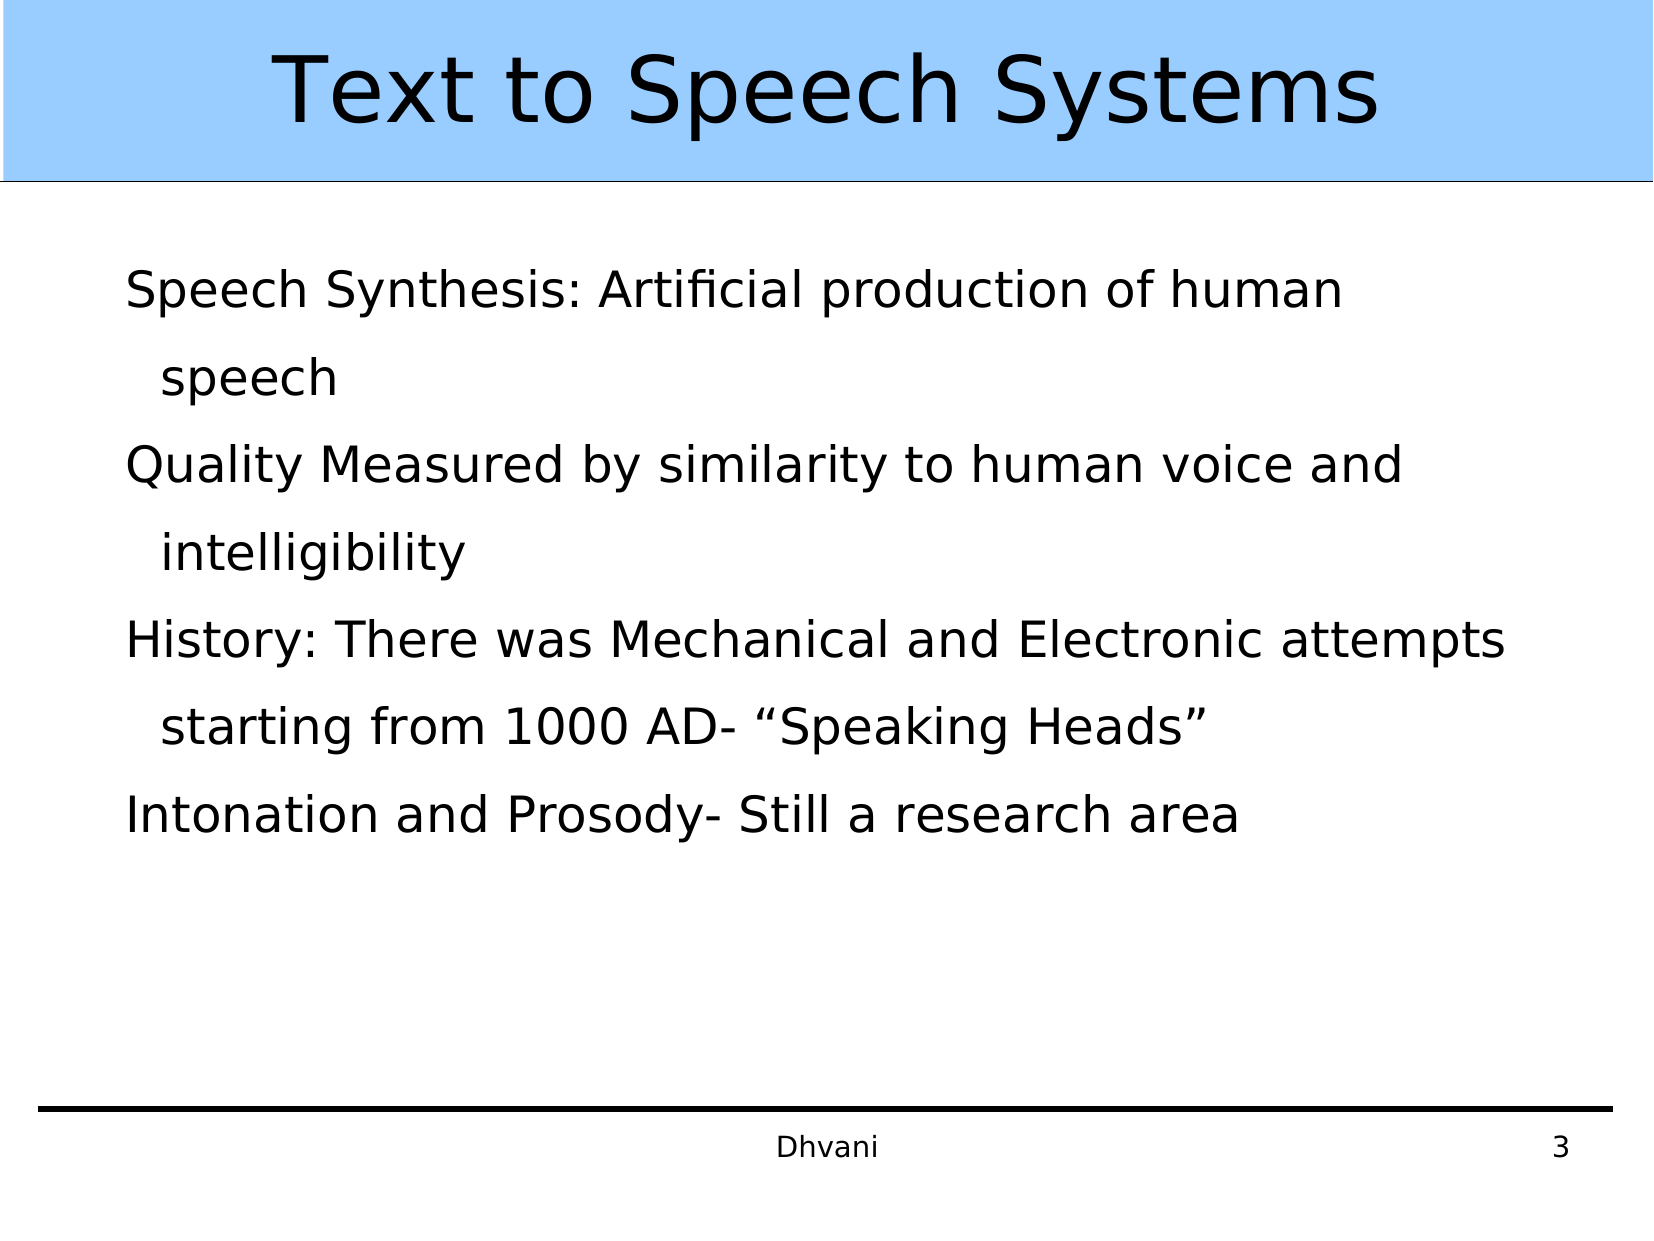

# Text to Speech Systems
Speech Synthesis: Artificial production of human speech
Quality Measured by similarity to human voice and intelligibility
History: There was Mechanical and Electronic attempts starting from 1000 AD- “Speaking Heads”
Intonation and Prosody- Still a research area
Dhvani
3